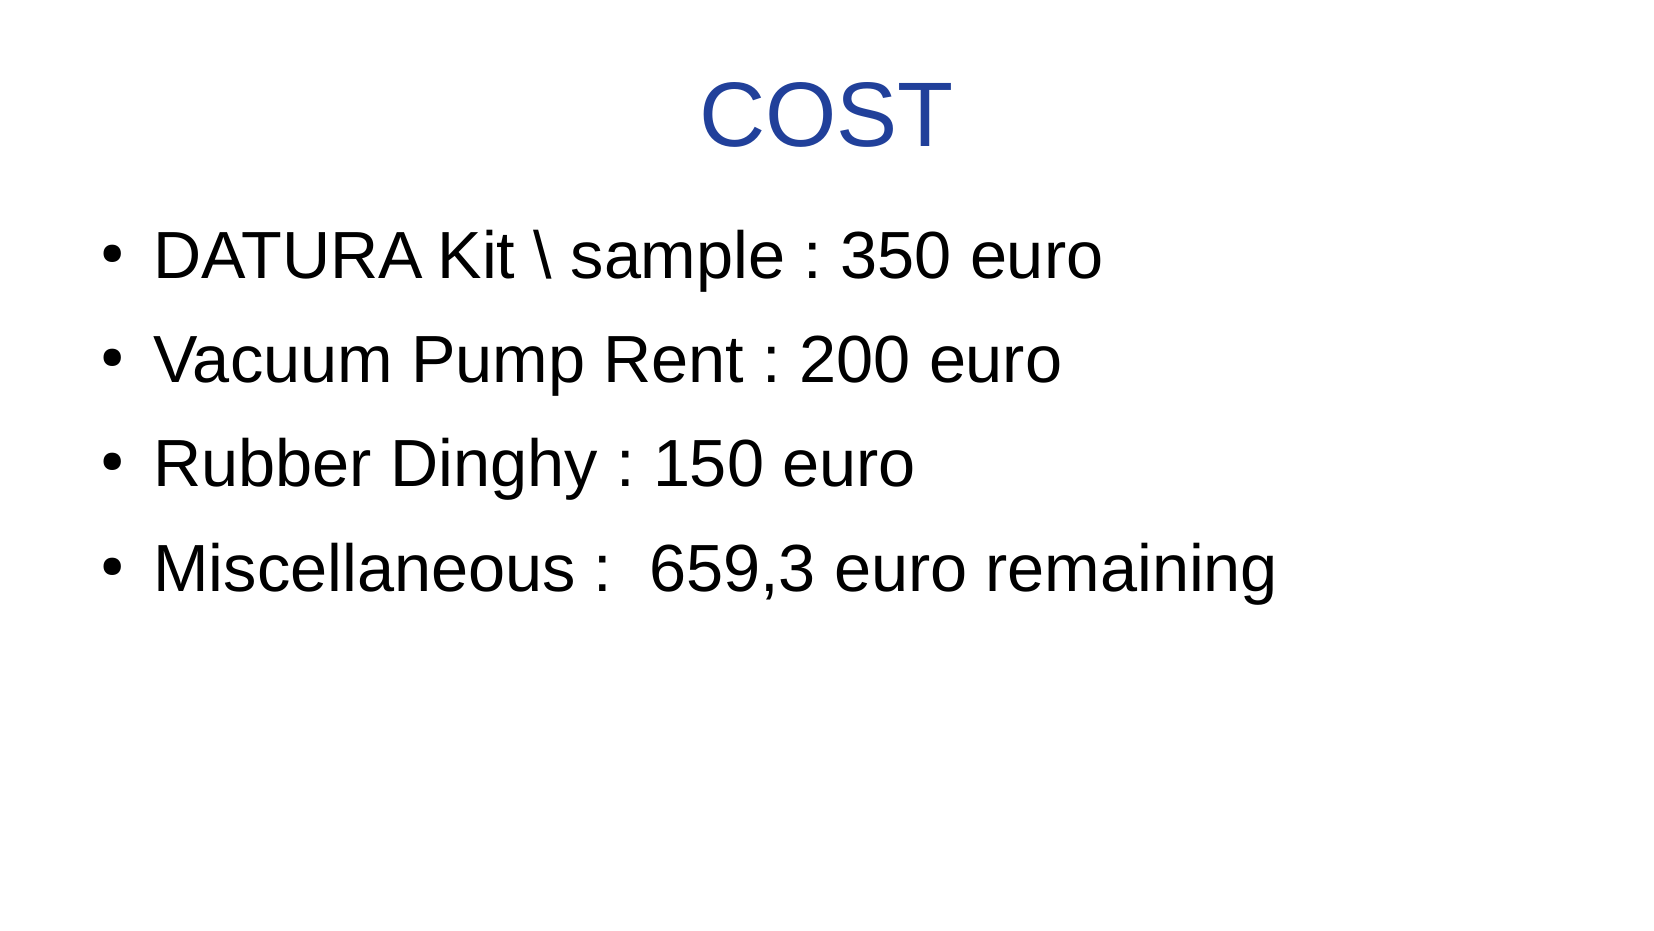

# COST
DATURA Kit \ sample : 350 euro
Vacuum Pump Rent : 200 euro
Rubber Dinghy : 150 euro
Miscellaneous : 659,3 euro remaining